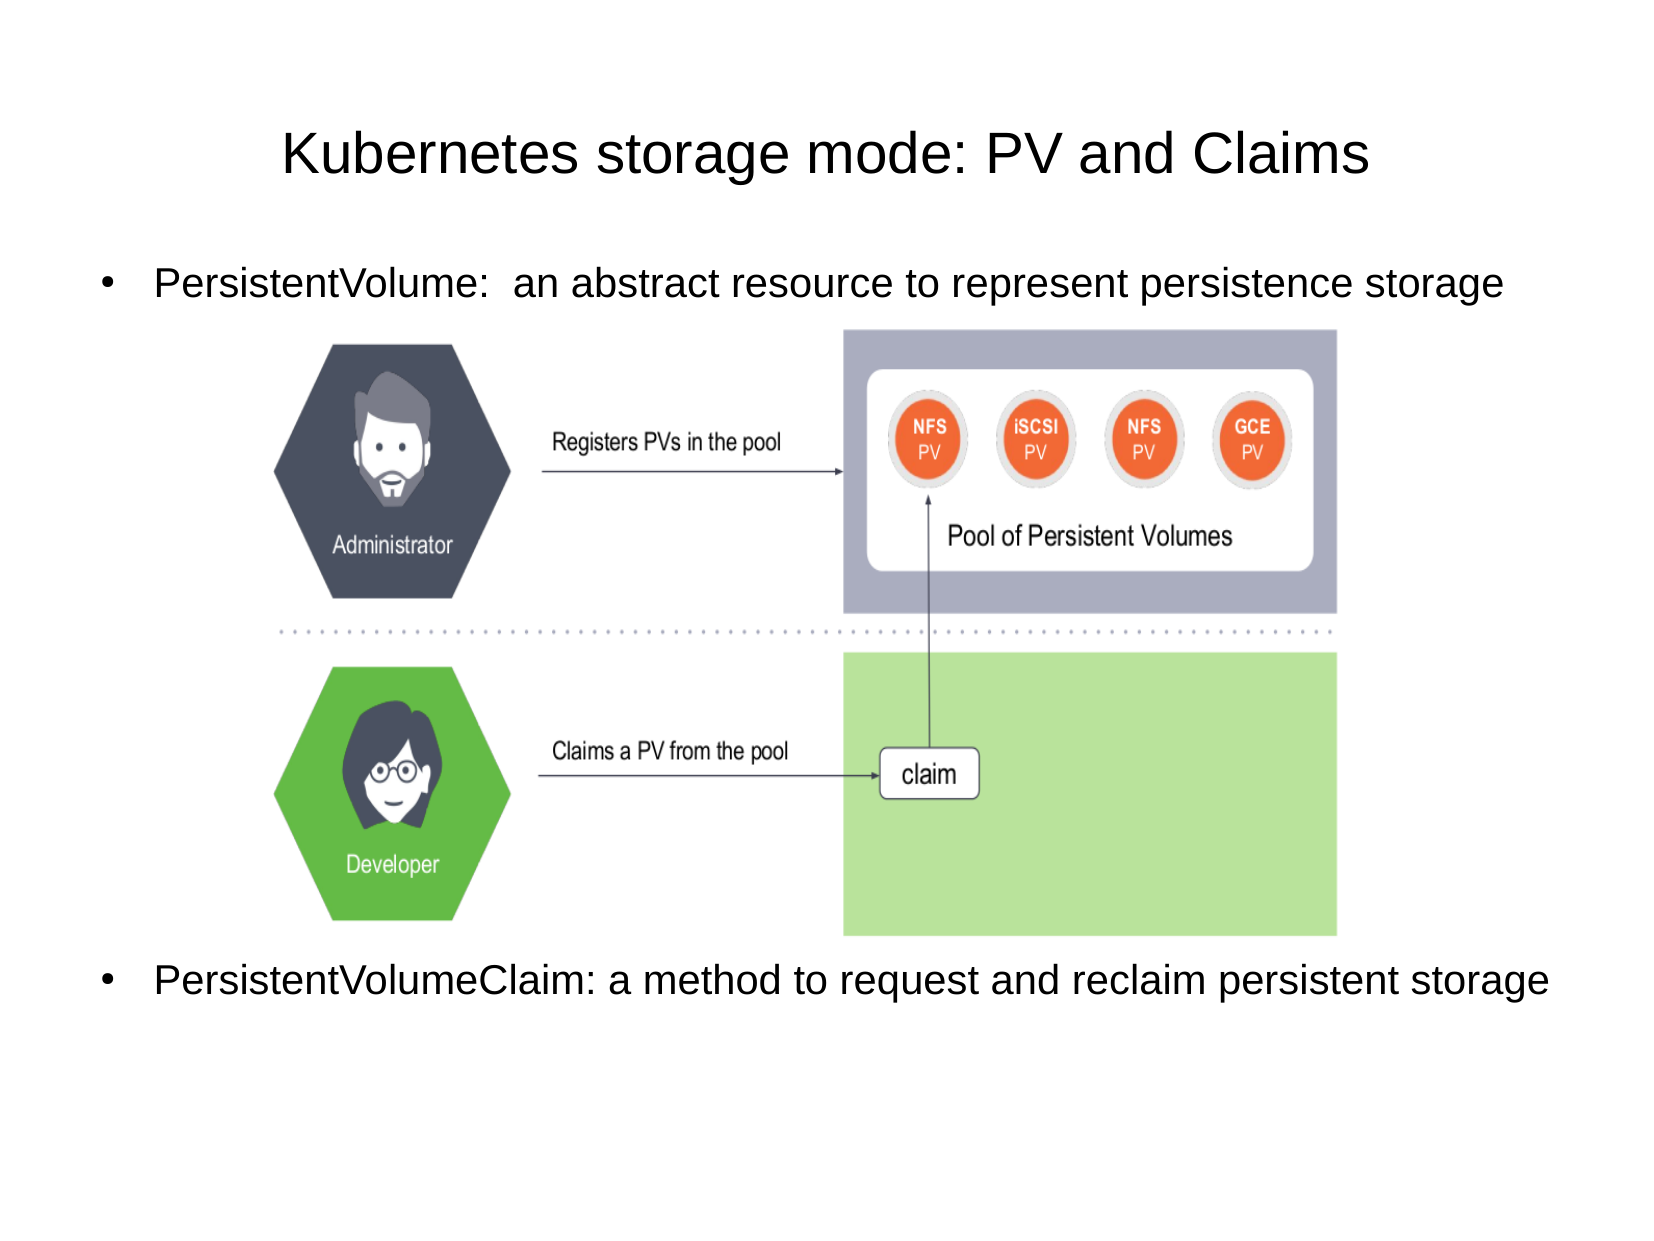

# Kubernetes storage mode: PV and Claims
PersistentVolume: an abstract resource to represent persistence storage
PersistentVolumeClaim: a method to request and reclaim persistent storage